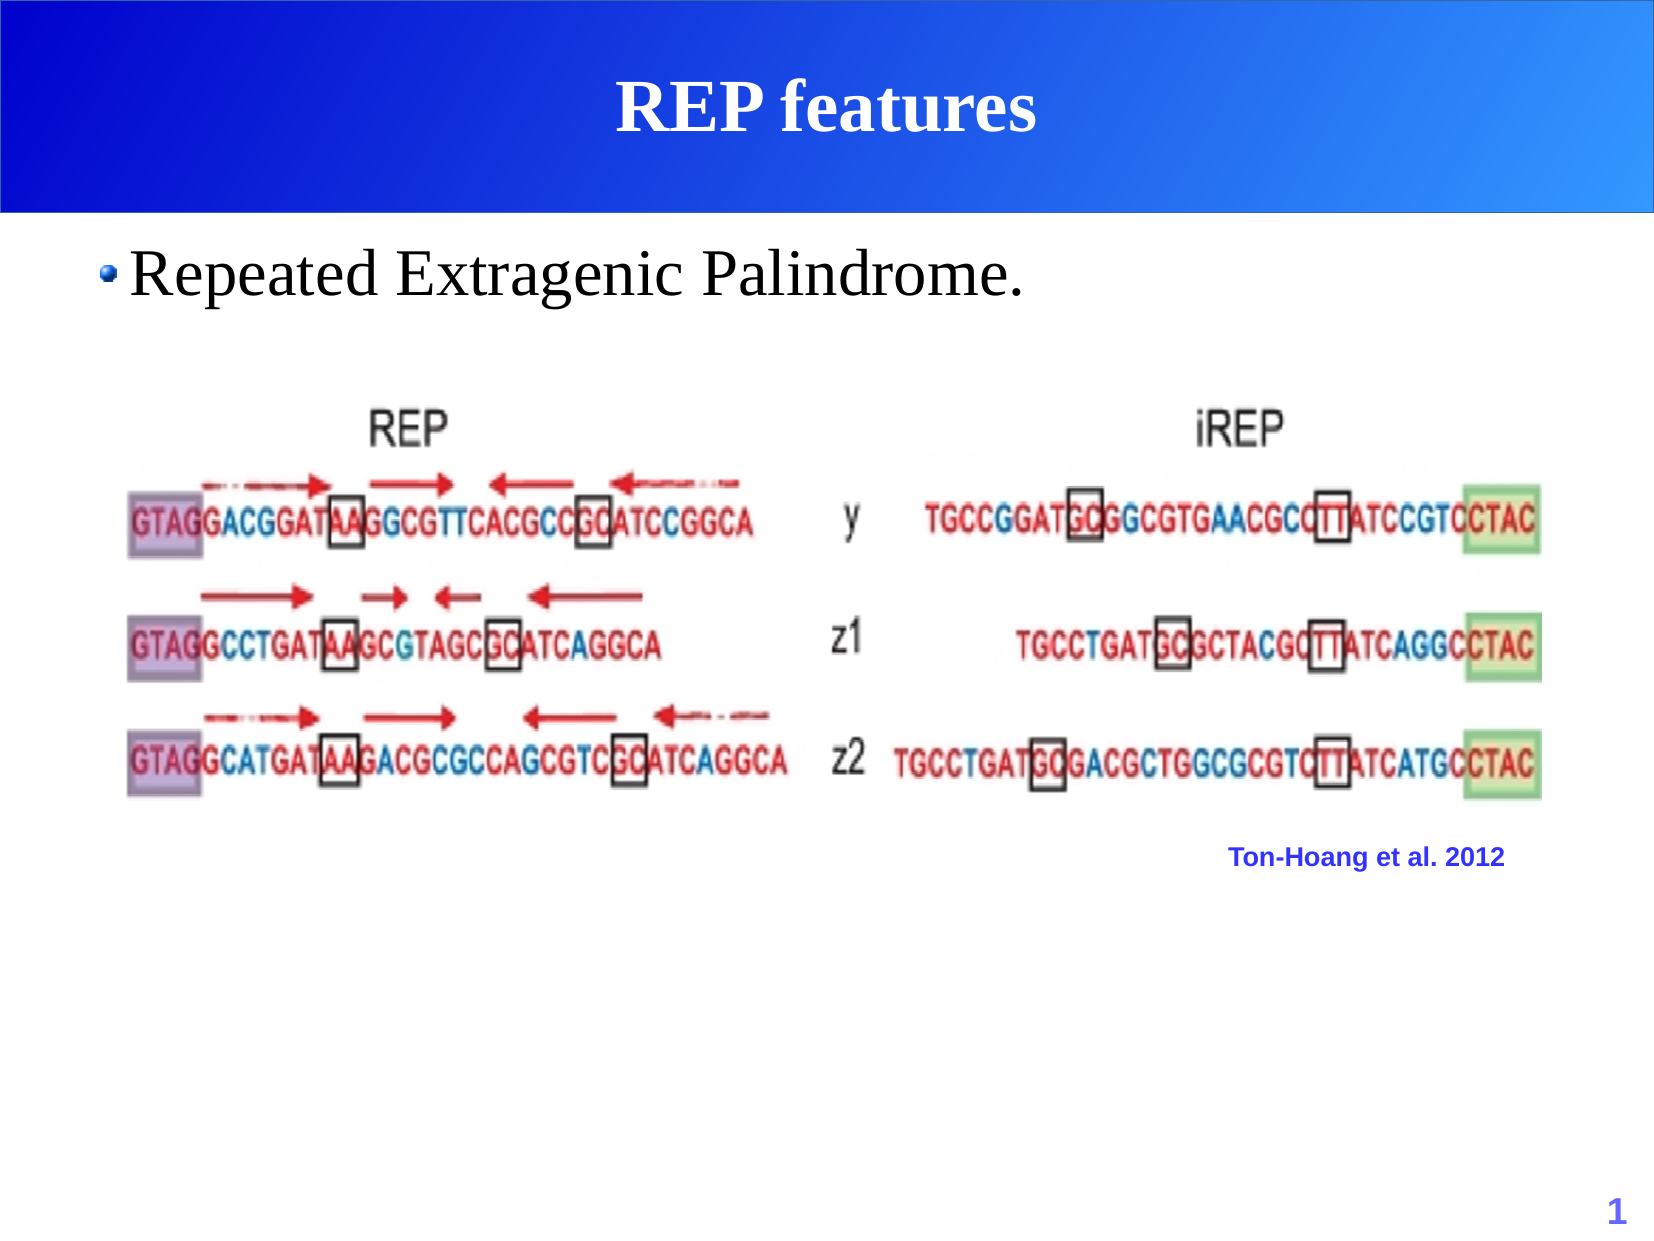

# REP features
Repeated Extragenic Palindrome.
Ton-Hoang et al. 2012
1